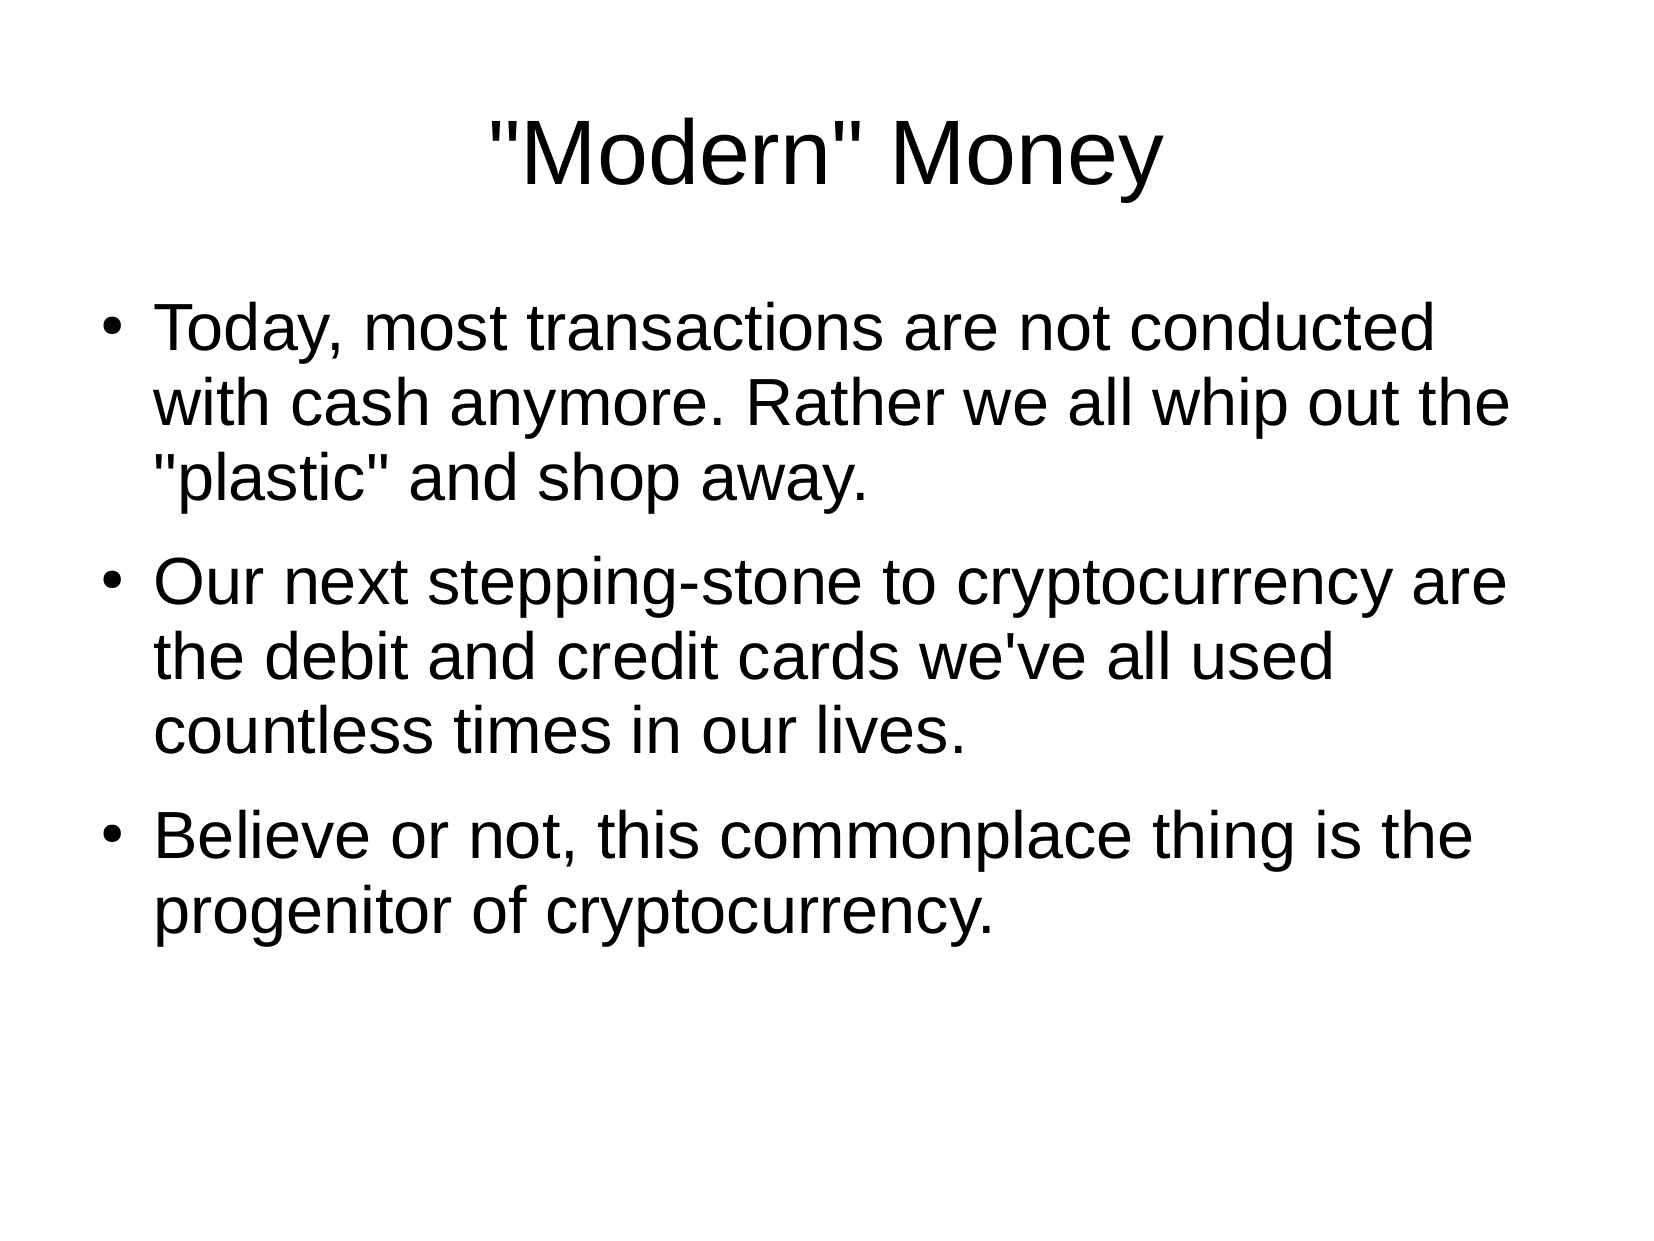

# "Modern" Money
Today, most transactions are not conducted with cash anymore. Rather we all whip out the "plastic" and shop away.
Our next stepping-stone to cryptocurrency are the debit and credit cards we've all used countless times in our lives.
Believe or not, this commonplace thing is the progenitor of cryptocurrency.